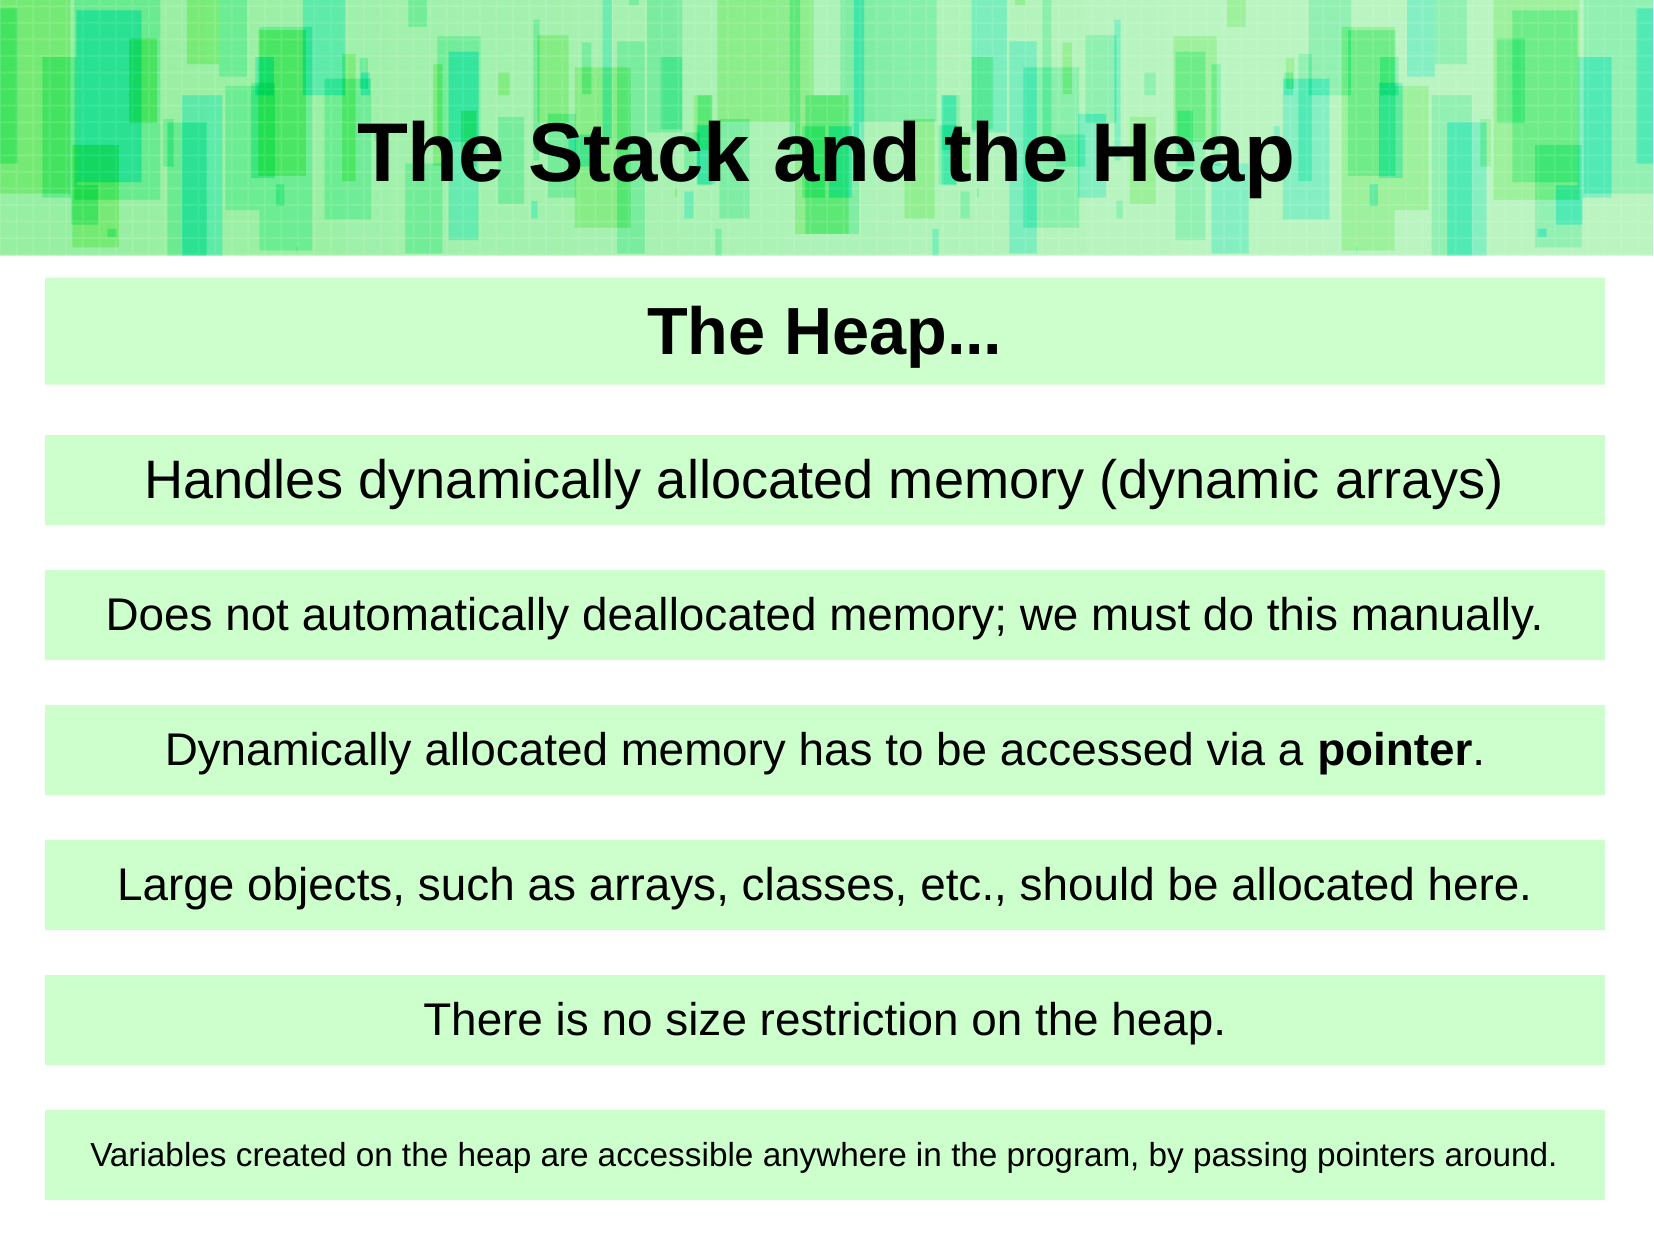

# The Stack and the Heap
The Heap...
Handles dynamically allocated memory (dynamic arrays)
Does not automatically deallocated memory; we must do this manually.
Dynamically allocated memory has to be accessed via a pointer.
Large objects, such as arrays, classes, etc., should be allocated here.
There is no size restriction on the heap.
Variables created on the heap are accessible anywhere in the program, by passing pointers around.